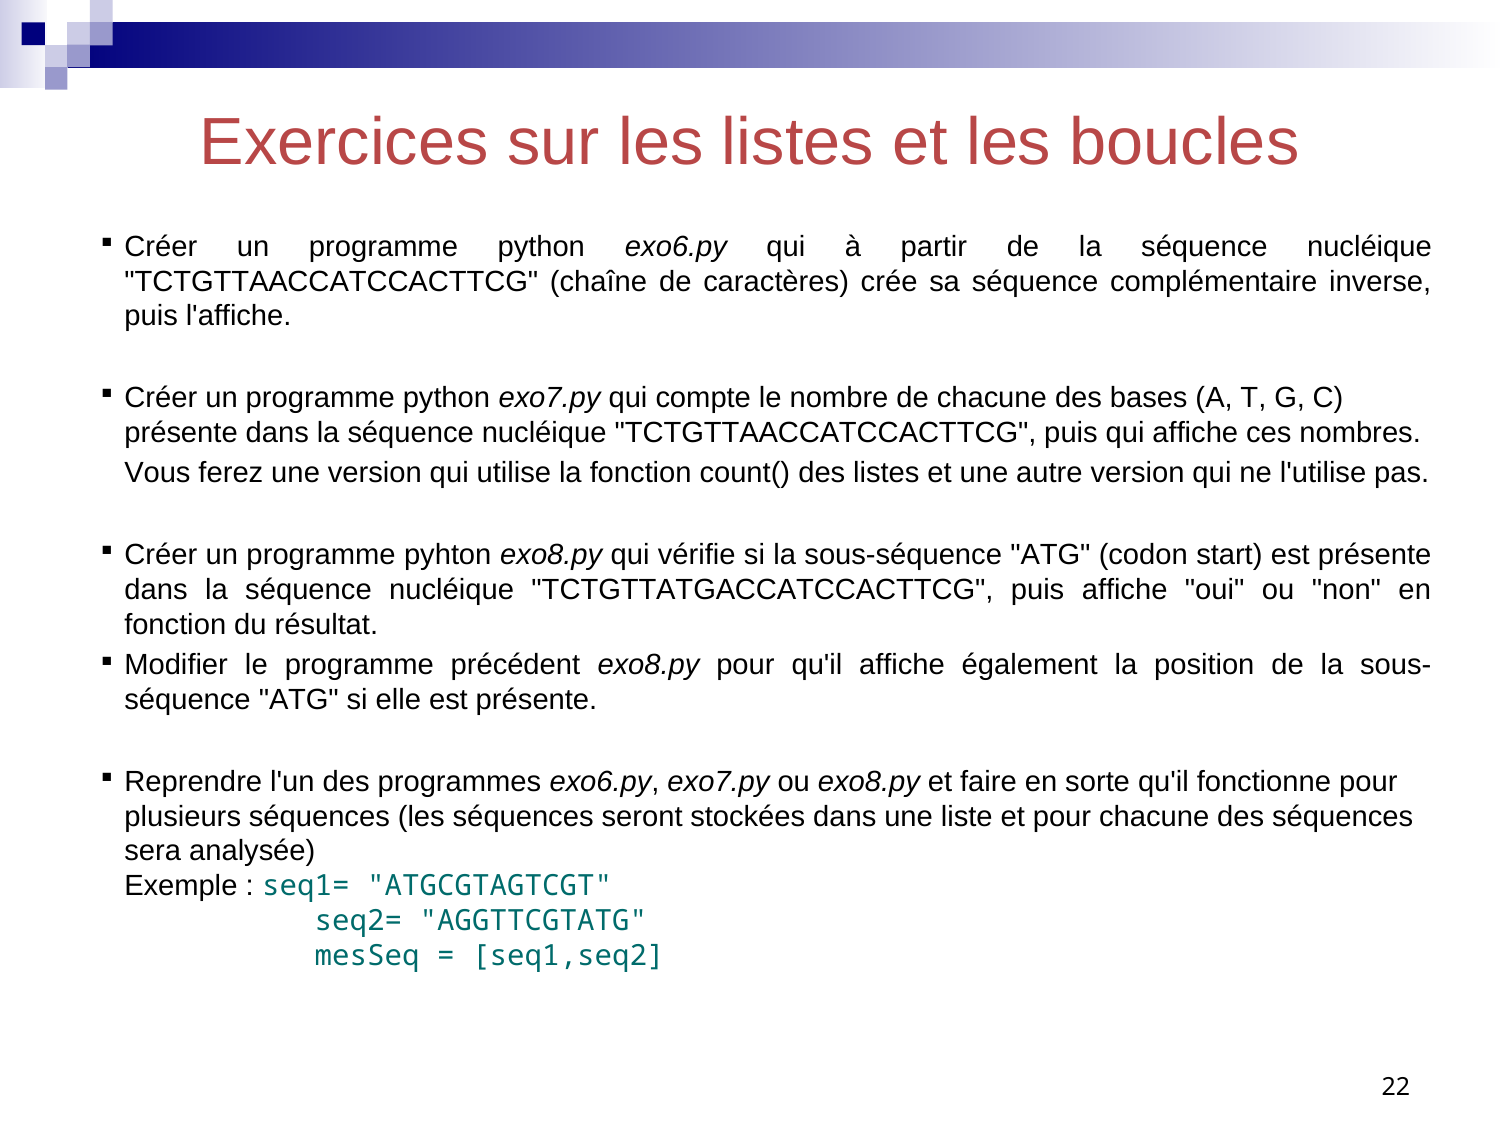

# Exercices sur les listes et les boucles
Créer un programme python exo6.py qui à partir de la séquence nucléique "TCTGTTAACCATCCACTTCG" (chaîne de caractères) crée sa séquence complémentaire inverse, puis l'affiche.
Créer un programme python exo7.py qui compte le nombre de chacune des bases (A, T, G, C) présente dans la séquence nucléique "TCTGTTAACCATCCACTTCG", puis qui affiche ces nombres.
Vous ferez une version qui utilise la fonction count() des listes et une autre version qui ne l'utilise pas.
Créer un programme pyhton exo8.py qui vérifie si la sous-séquence "ATG" (codon start) est présente dans la séquence nucléique "TCTGTTATGACCATCCACTTCG", puis affiche "oui" ou "non" en fonction du résultat.
Modifier le programme précédent exo8.py pour qu'il affiche également la position de la sous-séquence "ATG" si elle est présente.
Reprendre l'un des programmes exo6.py, exo7.py ou exo8.py et faire en sorte qu'il fonctionne pour plusieurs séquences (les séquences seront stockées dans une liste et pour chacune des séquences sera analysée)
Exemple : 	seq1= "ATGCGTAGTCGT"
 	seq2= "AGGTTCGTATG"
 	mesSeq = [seq1,seq2]
22